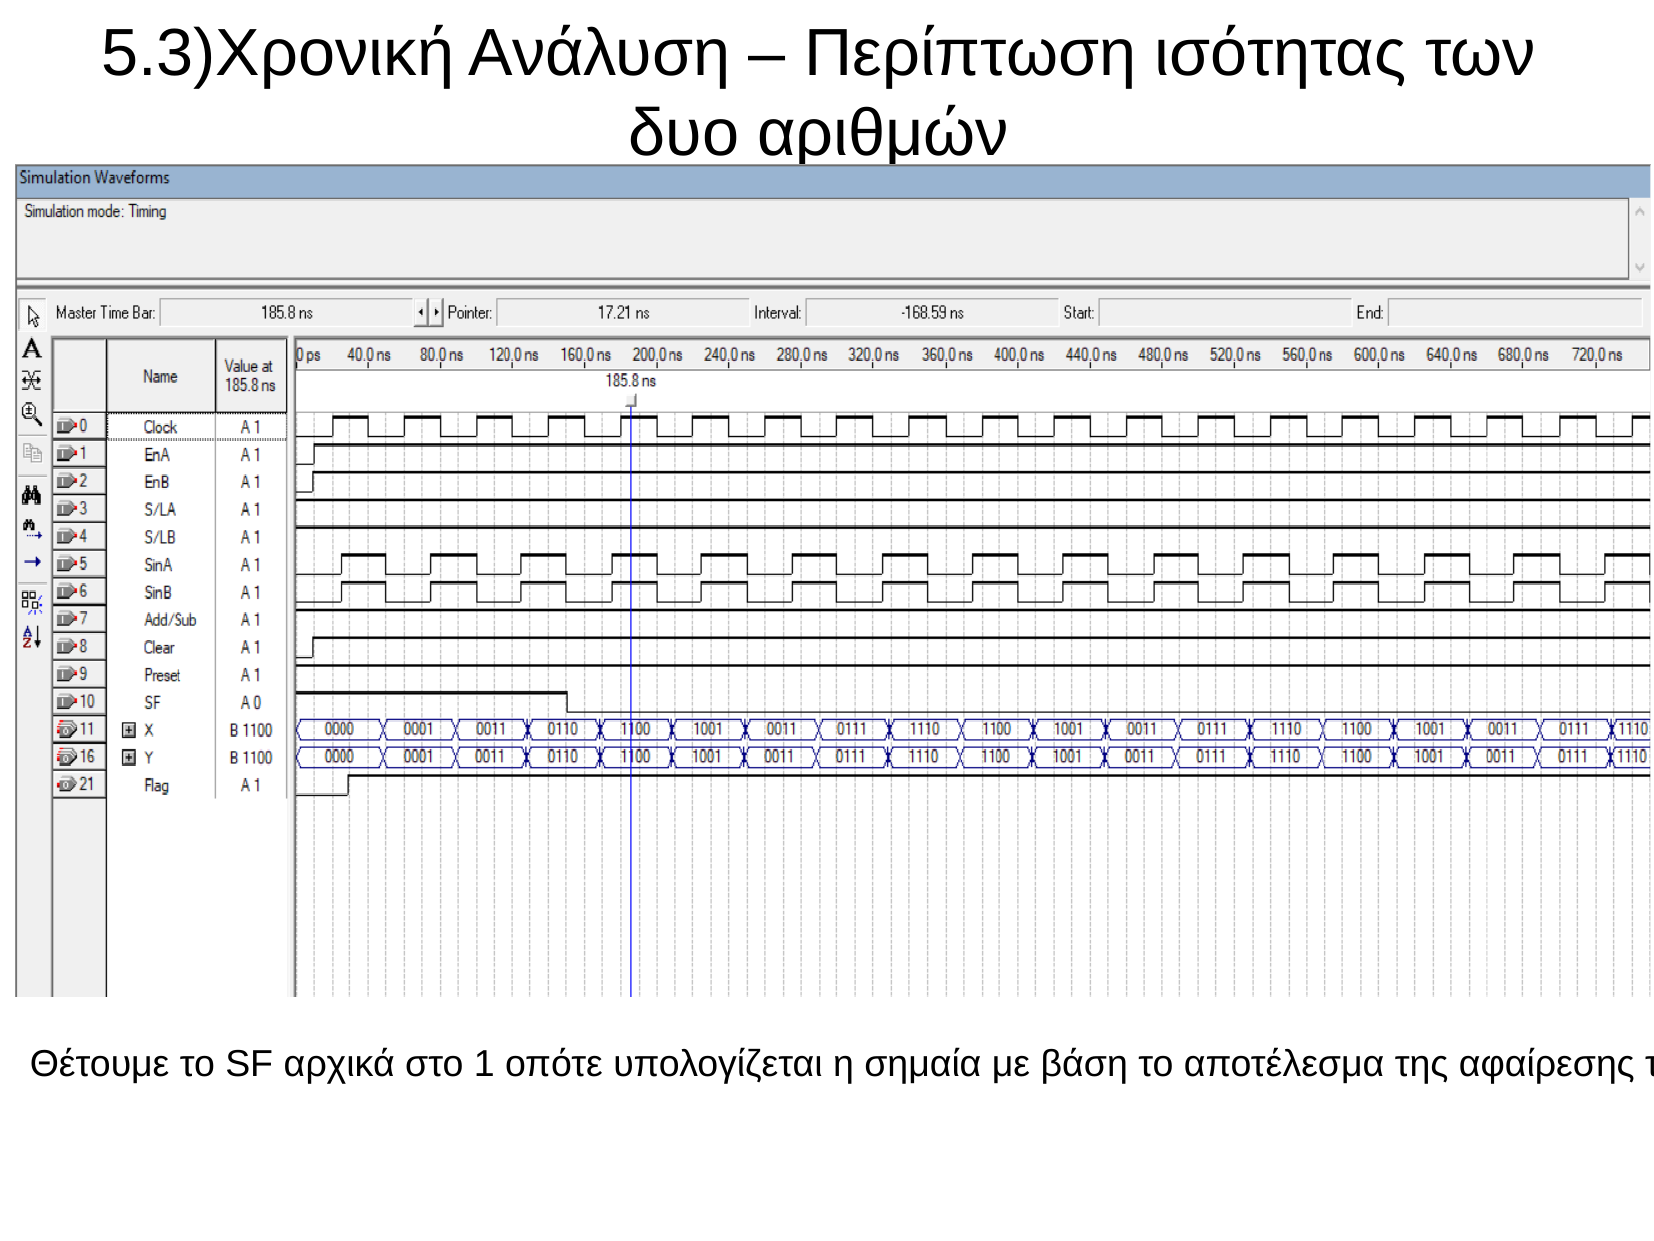

# 5.3)Χρονική Ανάλυση – Περίπτωση ισότητας των δυο αριθμών
Θέτουμε το SF αρχικά στο 1 οπότε υπολογίζεται η σημαία με βάση το αποτέλεσμα της αφαίρεσης το οποίο είναι προφανως σε κάθε περίπτωση μηδέν.Μετά απο κάποιο χρονικό διάστημα θέτουμε το σήμα SF στο μηδέν οπότε και διατηρείται η σημαία στο 1.